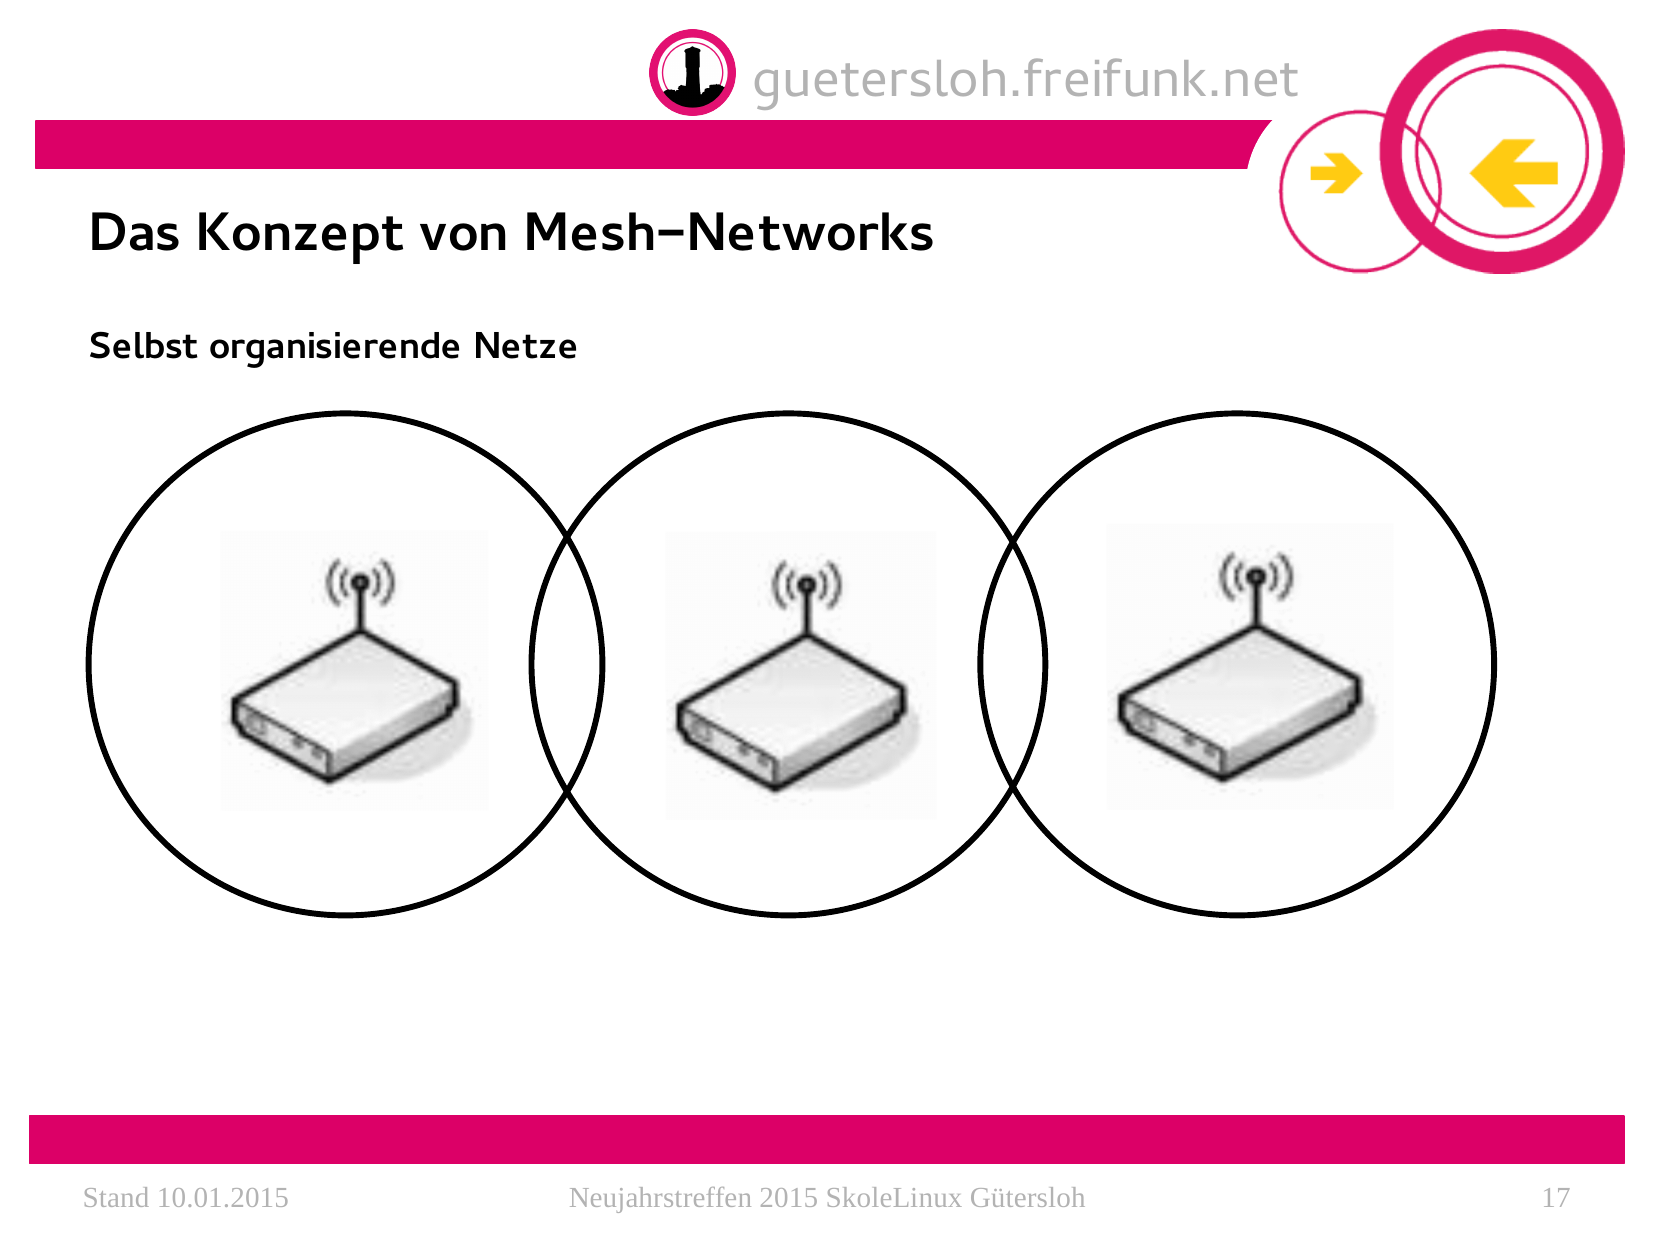

# Das Konzept von Mesh-Networks
Selbst organisierende Netze
Stand 10.01.2015
Neujahrstreffen 2015 SkoleLinux Gütersloh
17